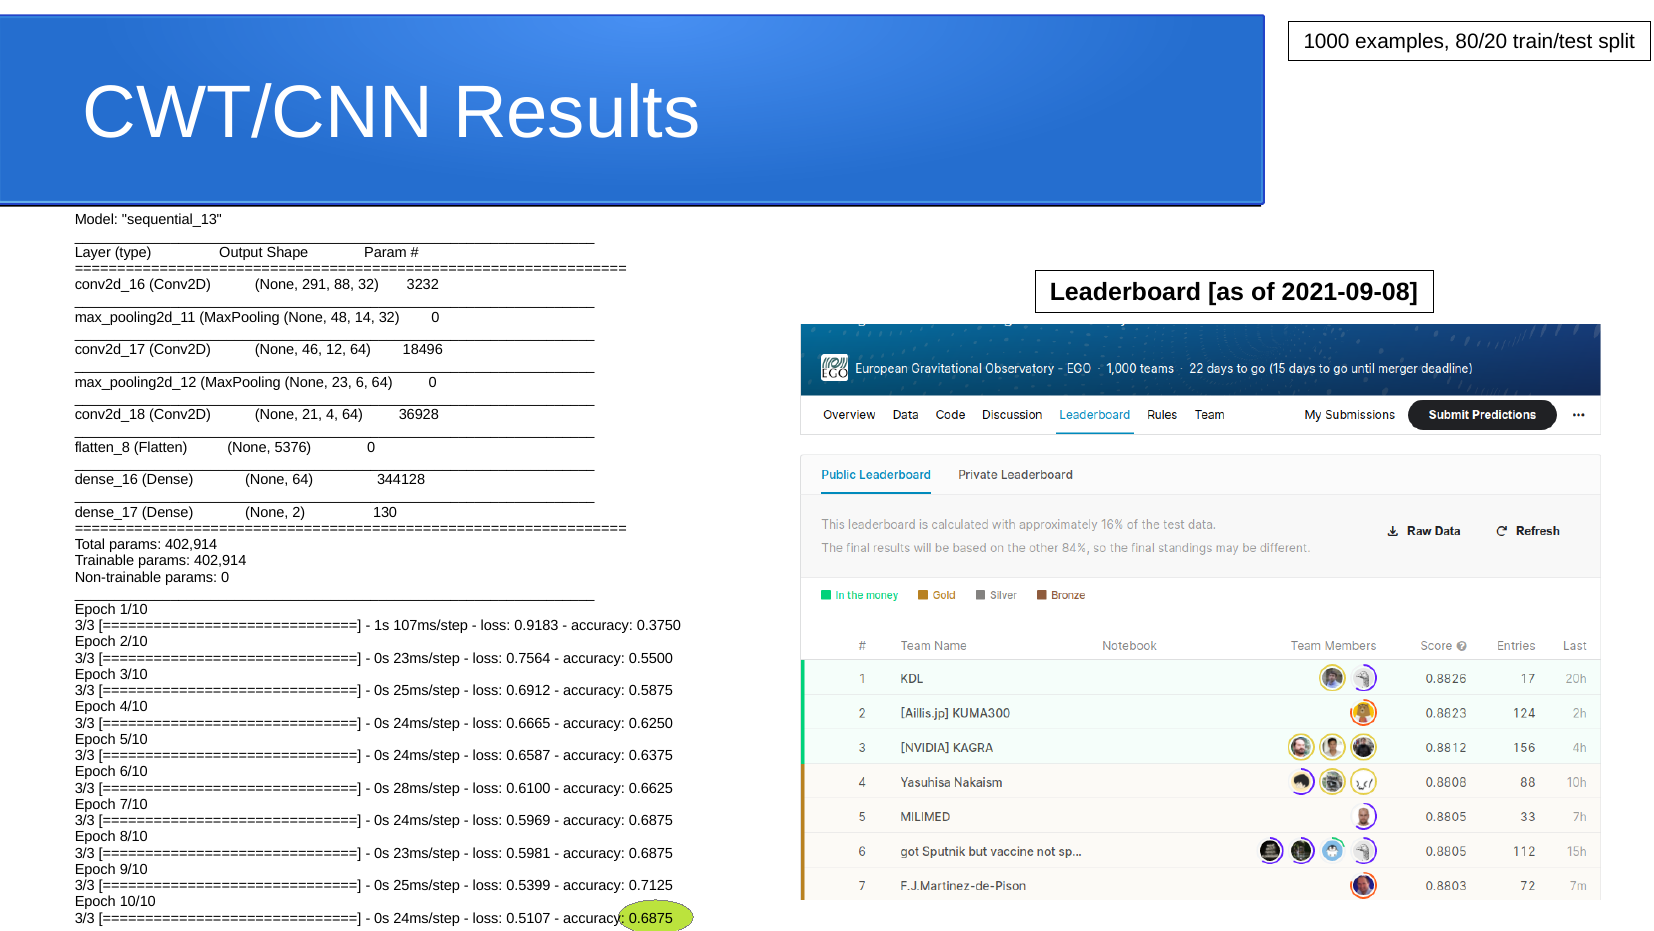

1000 examples, 80/20 train/test split
# CWT/CNN Results
Model: "sequential_13"
_________________________________________________________________
Layer (type) Output Shape Param #
=================================================================
conv2d_16 (Conv2D) (None, 291, 88, 32) 3232
_________________________________________________________________
max_pooling2d_11 (MaxPooling (None, 48, 14, 32) 0
_________________________________________________________________
conv2d_17 (Conv2D) (None, 46, 12, 64) 18496
_________________________________________________________________
max_pooling2d_12 (MaxPooling (None, 23, 6, 64) 0
_________________________________________________________________
conv2d_18 (Conv2D) (None, 21, 4, 64) 36928
_________________________________________________________________
flatten_8 (Flatten) (None, 5376) 0
_________________________________________________________________
dense_16 (Dense) (None, 64) 344128
_________________________________________________________________
dense_17 (Dense) (None, 2) 130
=================================================================
Total params: 402,914
Trainable params: 402,914
Non-trainable params: 0
_________________________________________________________________
Epoch 1/10
3/3 [==============================] - 1s 107ms/step - loss: 0.9183 - accuracy: 0.3750
Epoch 2/10
3/3 [==============================] - 0s 23ms/step - loss: 0.7564 - accuracy: 0.5500
Epoch 3/10
3/3 [==============================] - 0s 25ms/step - loss: 0.6912 - accuracy: 0.5875
Epoch 4/10
3/3 [==============================] - 0s 24ms/step - loss: 0.6665 - accuracy: 0.6250
Epoch 5/10
3/3 [==============================] - 0s 24ms/step - loss: 0.6587 - accuracy: 0.6375
Epoch 6/10
3/3 [==============================] - 0s 28ms/step - loss: 0.6100 - accuracy: 0.6625
Epoch 7/10
3/3 [==============================] - 0s 24ms/step - loss: 0.5969 - accuracy: 0.6875
Epoch 8/10
3/3 [==============================] - 0s 23ms/step - loss: 0.5981 - accuracy: 0.6875
Epoch 9/10
3/3 [==============================] - 0s 25ms/step - loss: 0.5399 - accuracy: 0.7125
Epoch 10/10
3/3 [==============================] - 0s 24ms/step - loss: 0.5107 - accuracy: 0.6875
Leaderboard [as of 2021-09-08]